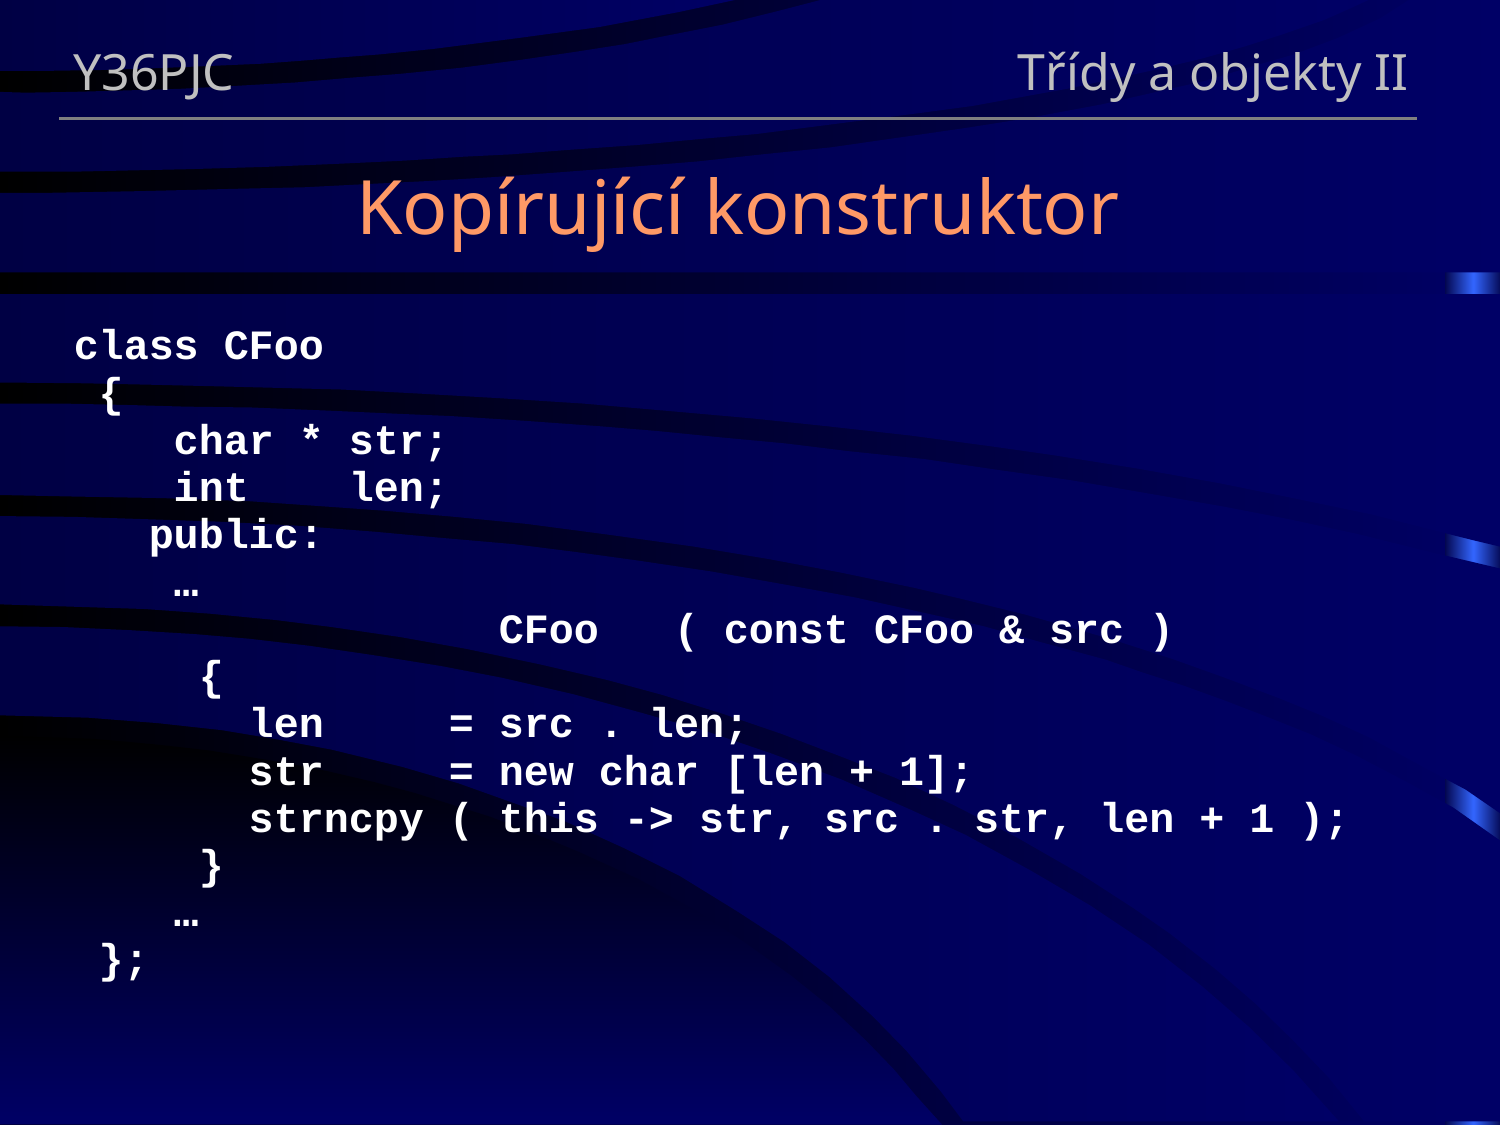

Y36PJC
Třídy a objekty II
Kopírující konstruktor
class CFoo
 {
 char * str;
 int len;
 public:
 …
 CFoo ( const CFoo & src )
 {
 len = src . len;
 str = new char [len + 1];
 strncpy ( this -> str, src . str, len + 1 );
 }
 …
 };